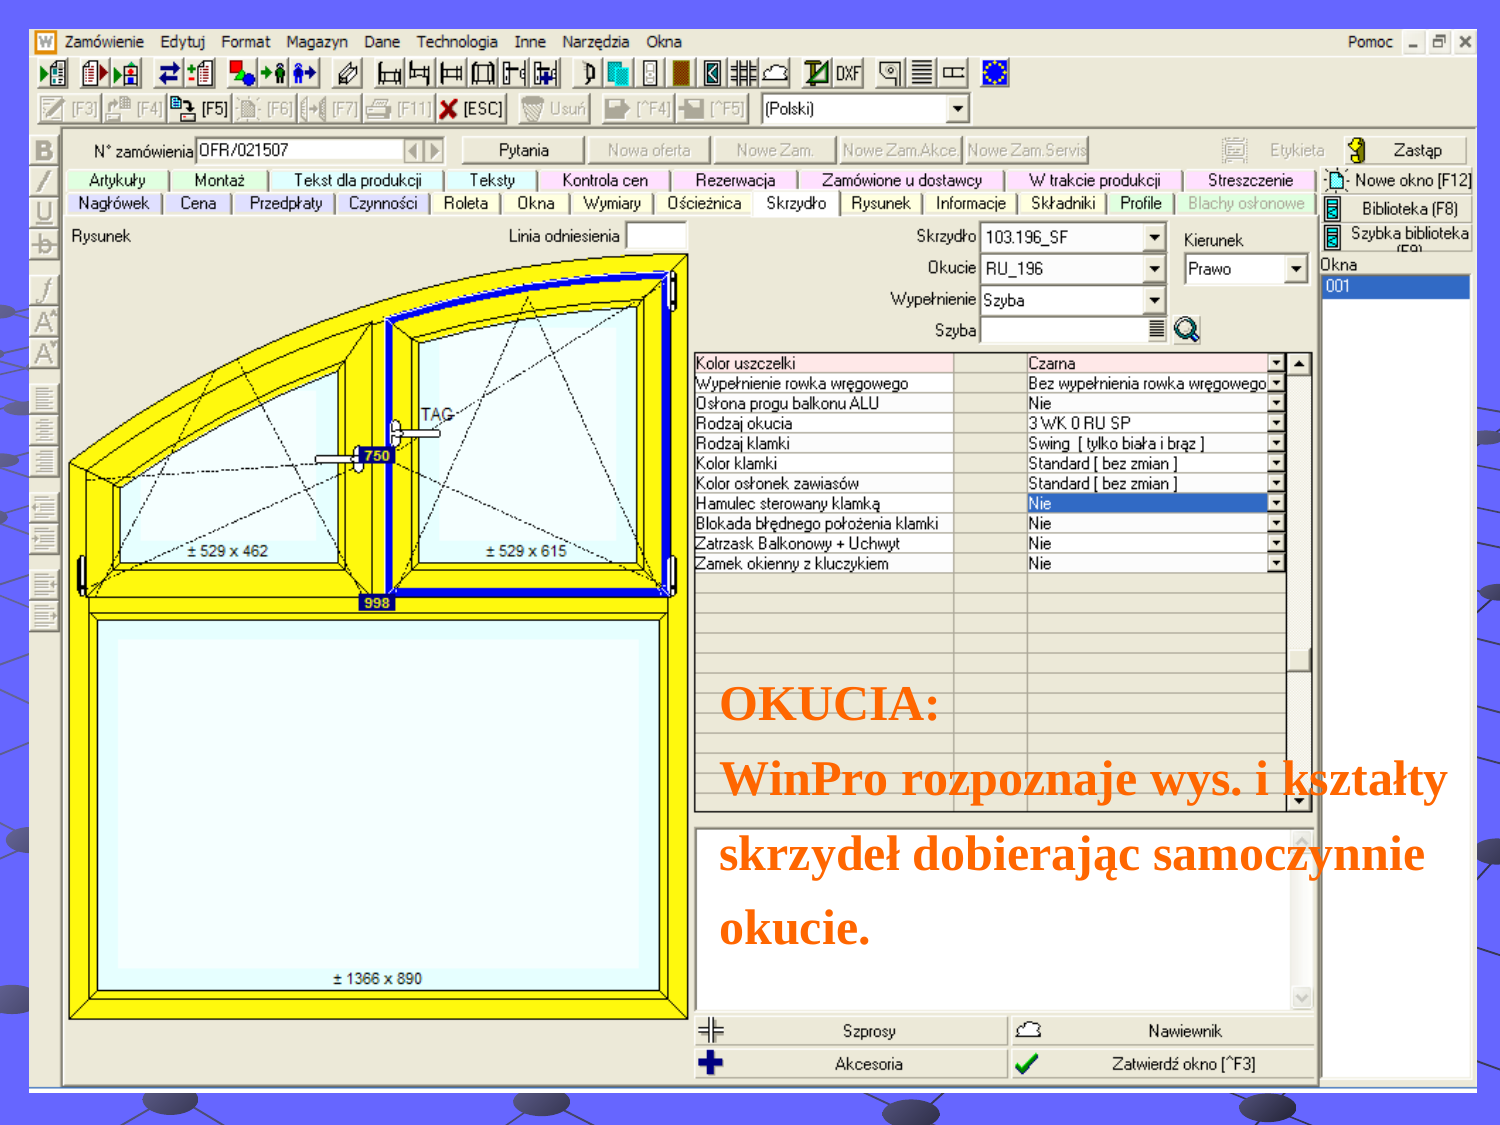

OKUCIA:
WinPro rozpoznaje wys. i kształty
skrzydeł dobierając samoczynnie
okucie.